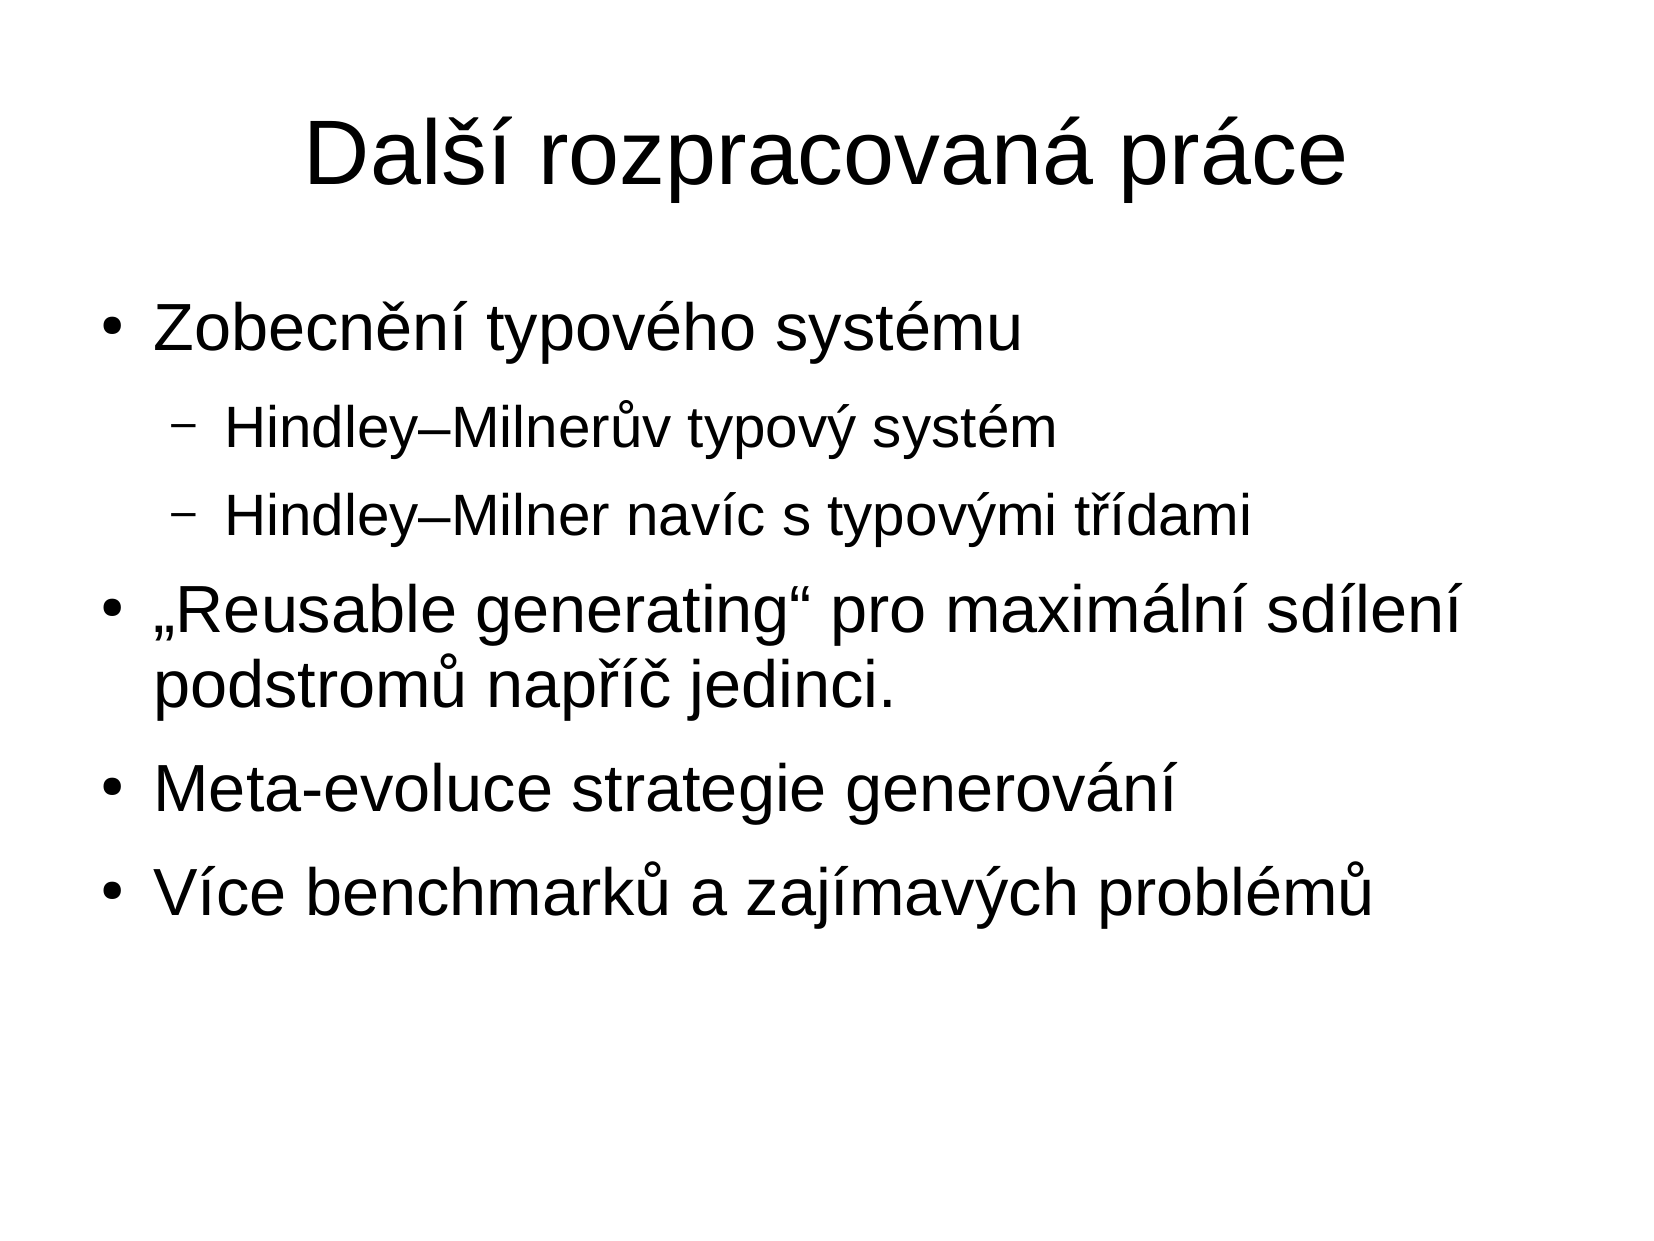

# Další rozpracovaná práce
Zobecnění typového systému
Hindley–Milnerův typový systém
Hindley–Milner navíc s typovými třídami
„Reusable generating“ pro maximální sdílení podstromů napříč jedinci.
Meta-evoluce strategie generování
Více benchmarků a zajímavých problémů